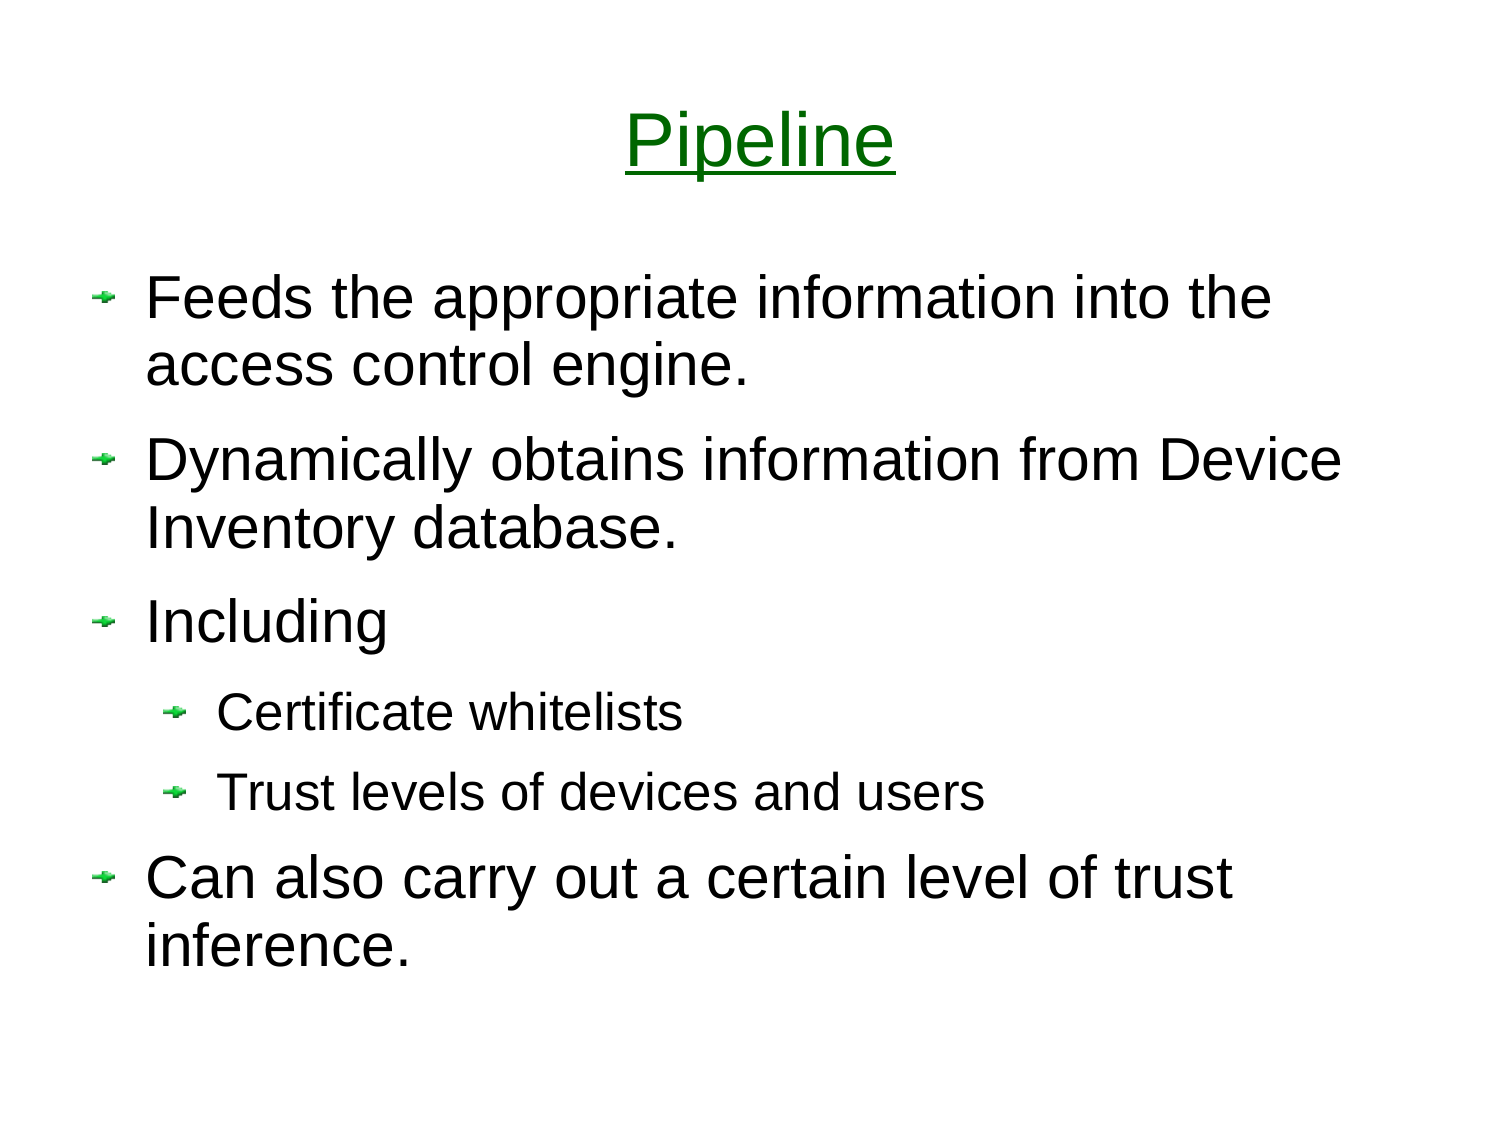

# Pipeline
Feeds the appropriate information into the access control engine.
Dynamically obtains information from Device Inventory database.
Including
Certificate whitelists
Trust levels of devices and users
Can also carry out a certain level of trust inference.